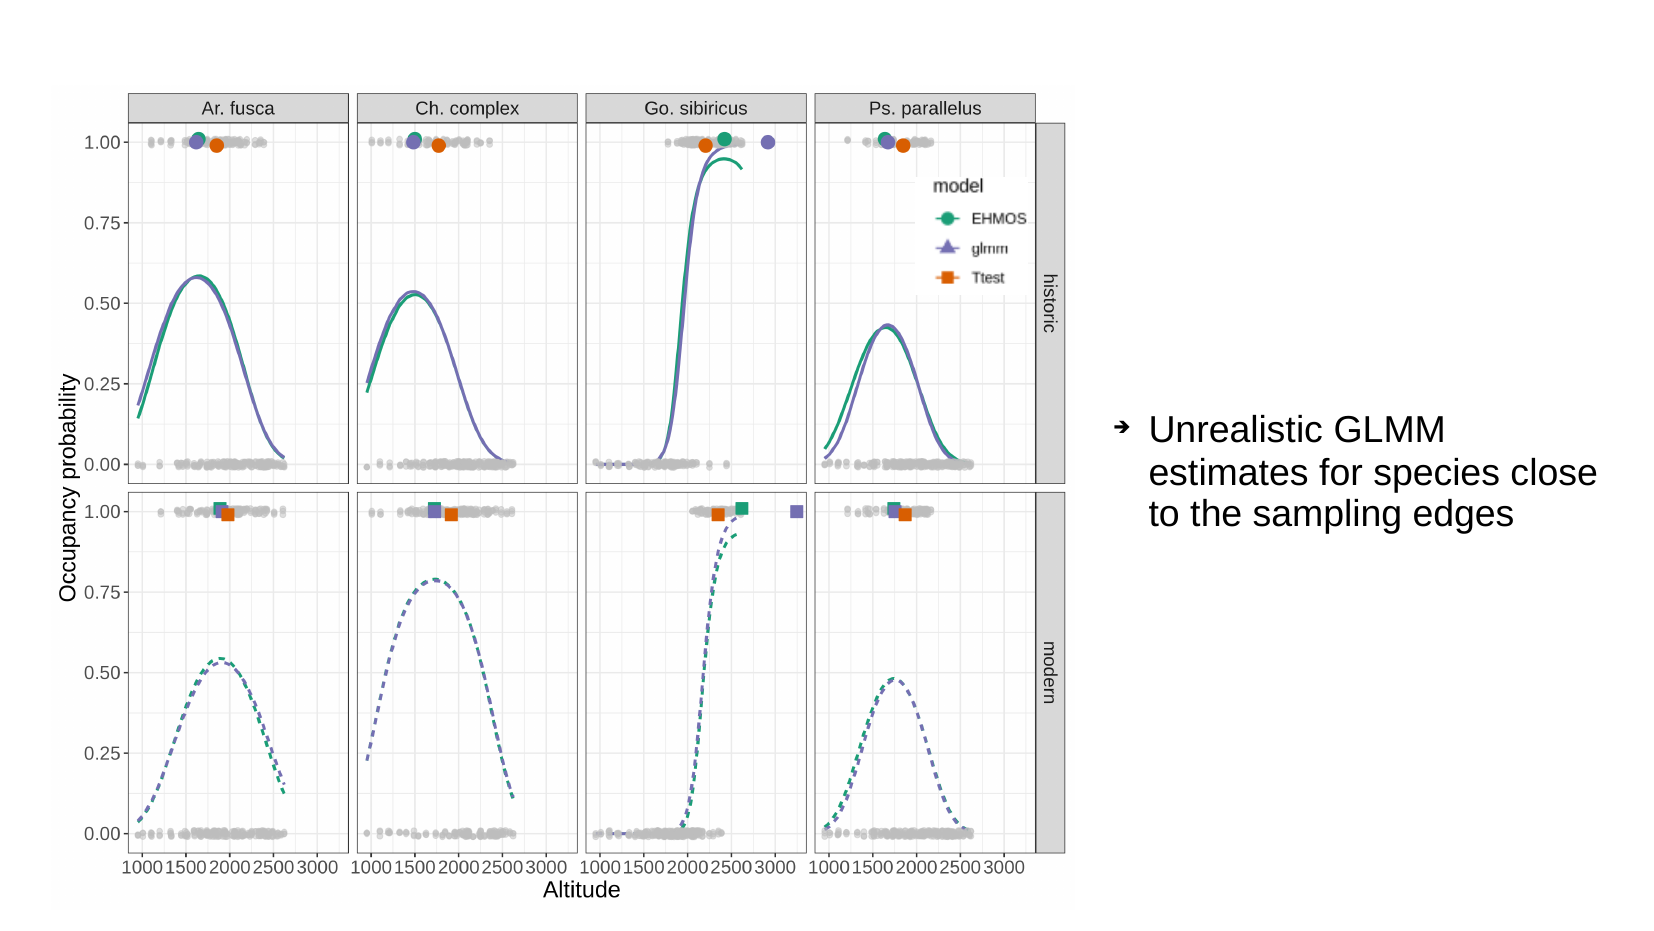

Unrealistic GLMM estimates for species close to the sampling edges